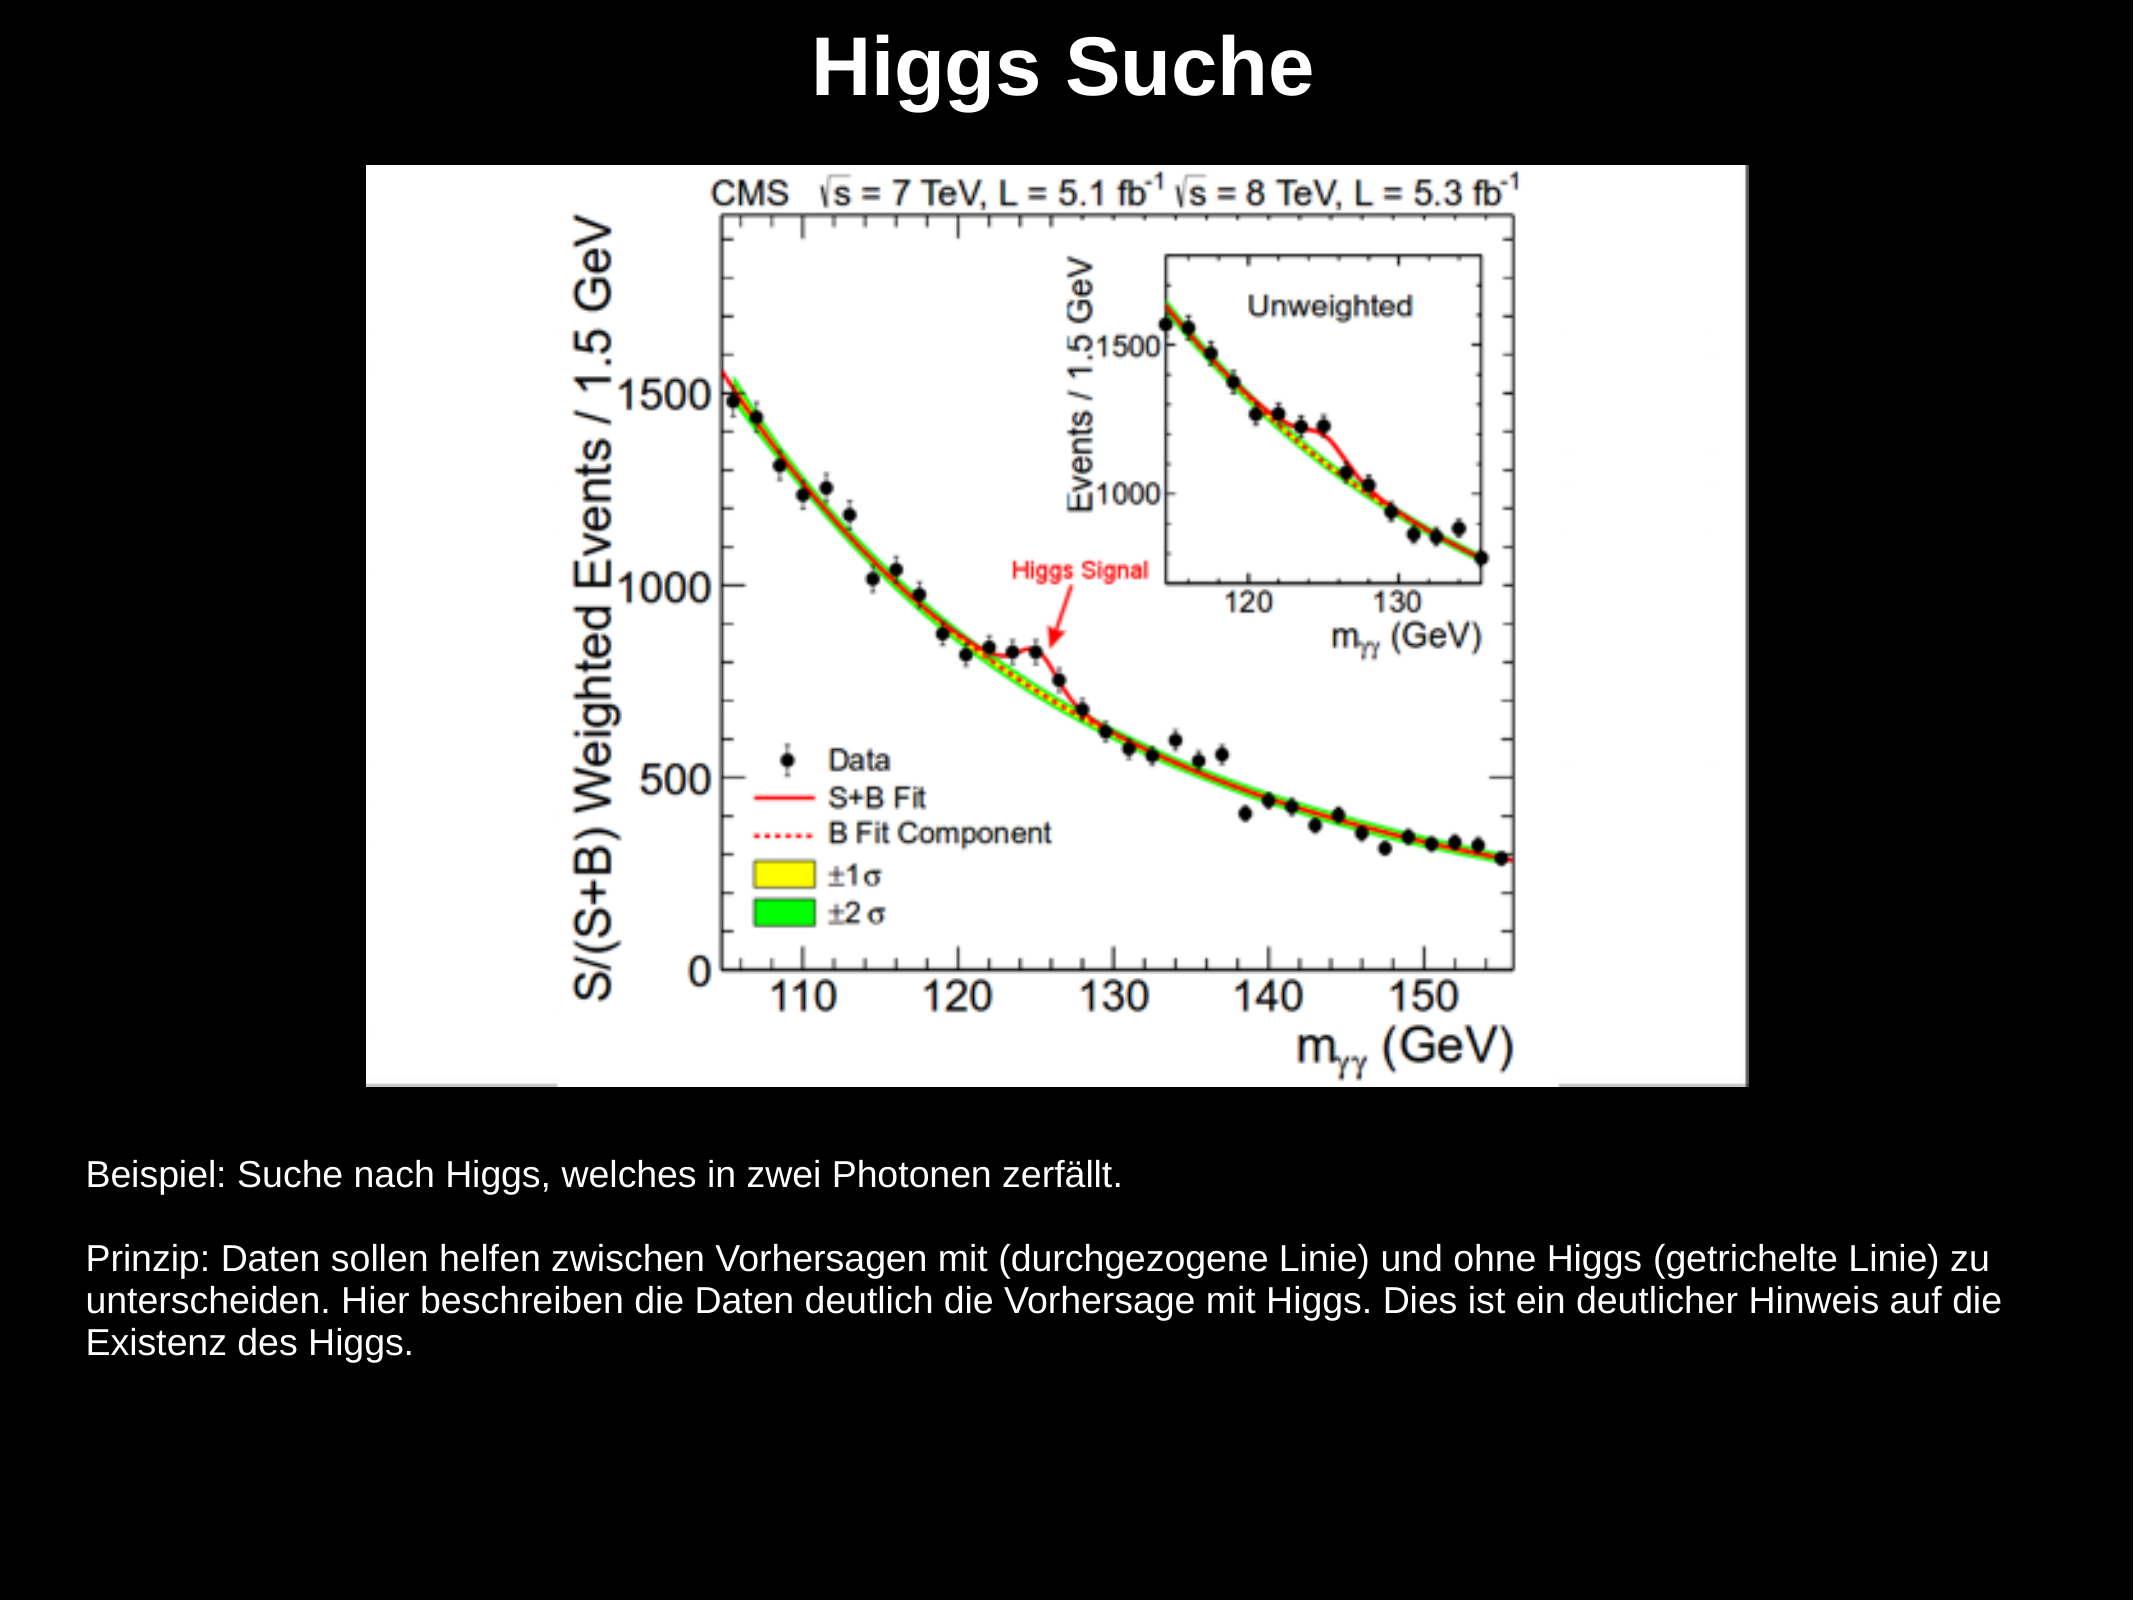

Higgs Suche
Beispiel: Suche nach Higgs, welches in zwei Photonen zerfällt.
Prinzip: Daten sollen helfen zwischen Vorhersagen mit (durchgezogene Linie) und ohne Higgs (getrichelte Linie) zu unterscheiden. Hier beschreiben die Daten deutlich die Vorhersage mit Higgs. Dies ist ein deutlicher Hinweis auf die Existenz des Higgs.